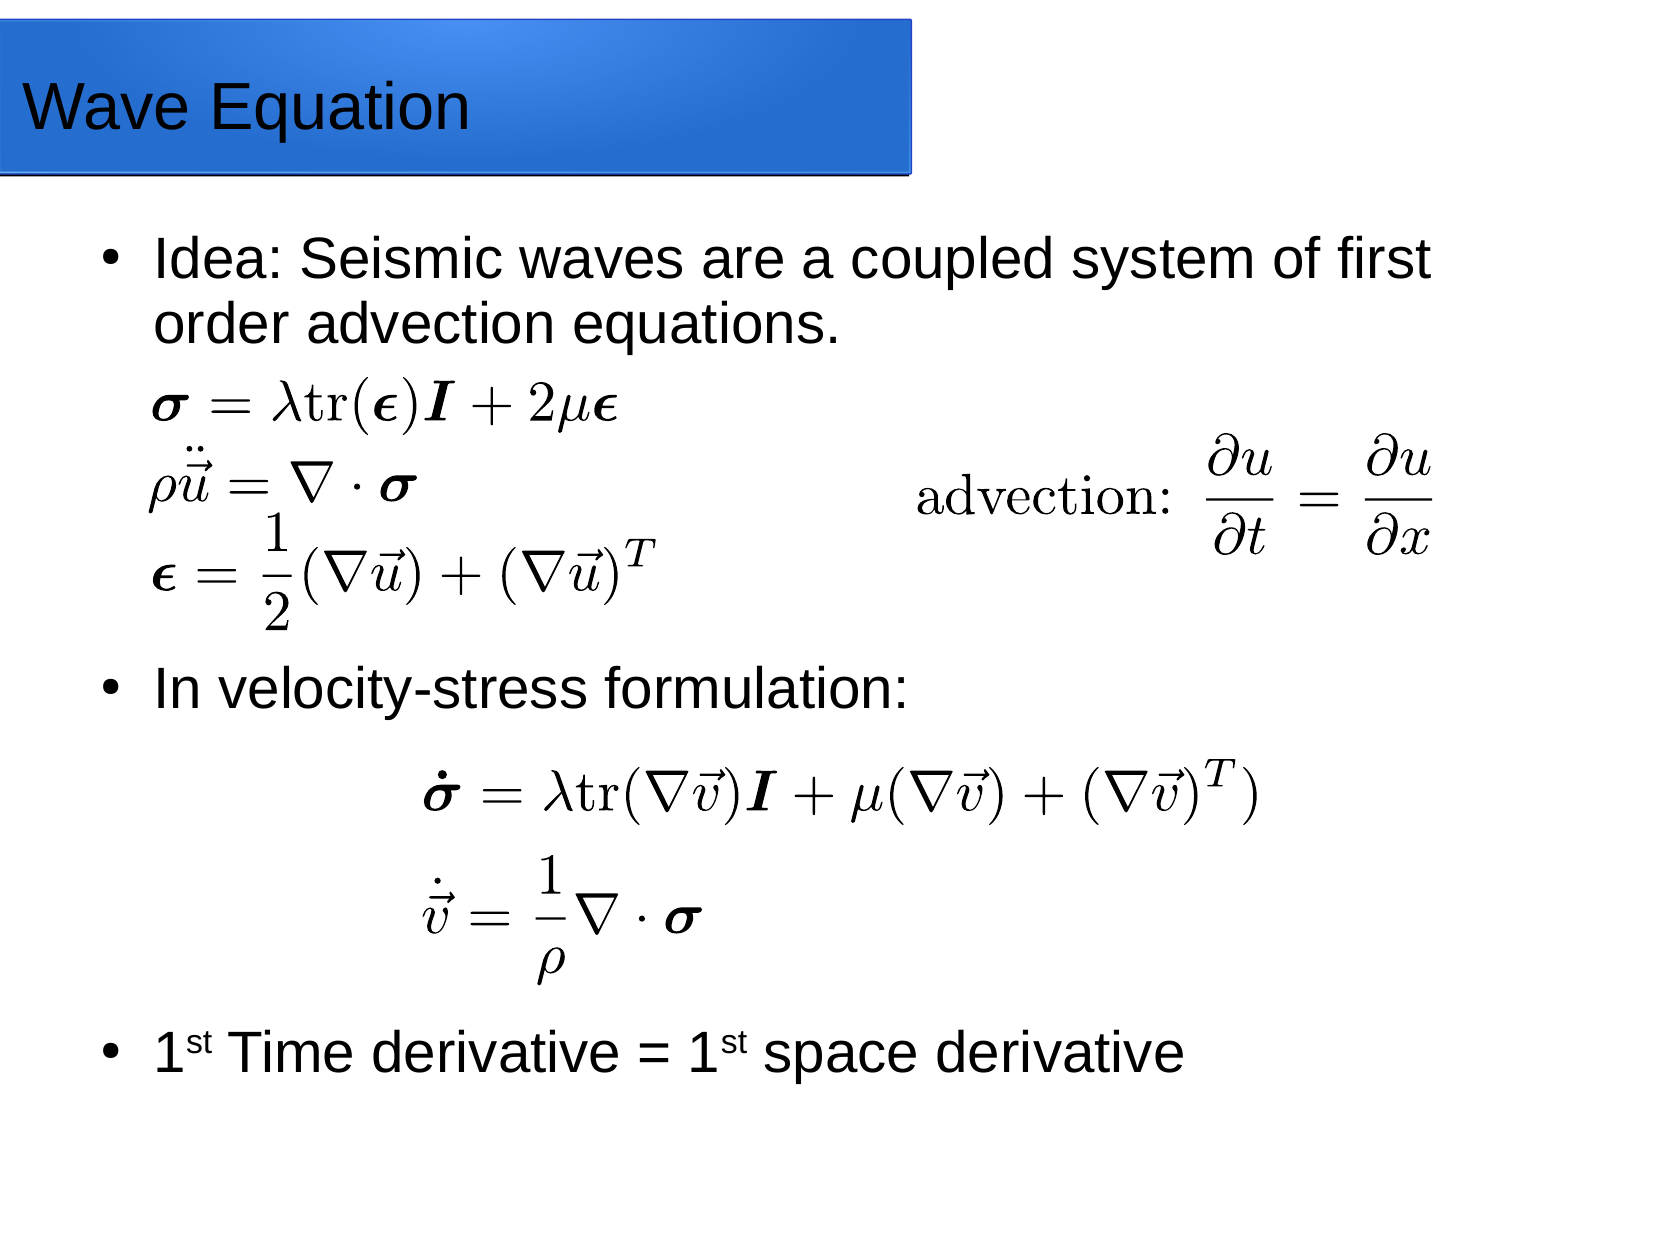

# Wave Equation
Idea: Seismic waves are a coupled system of first order advection equations.
In velocity-stress formulation:
1st Time derivative = 1st space derivative